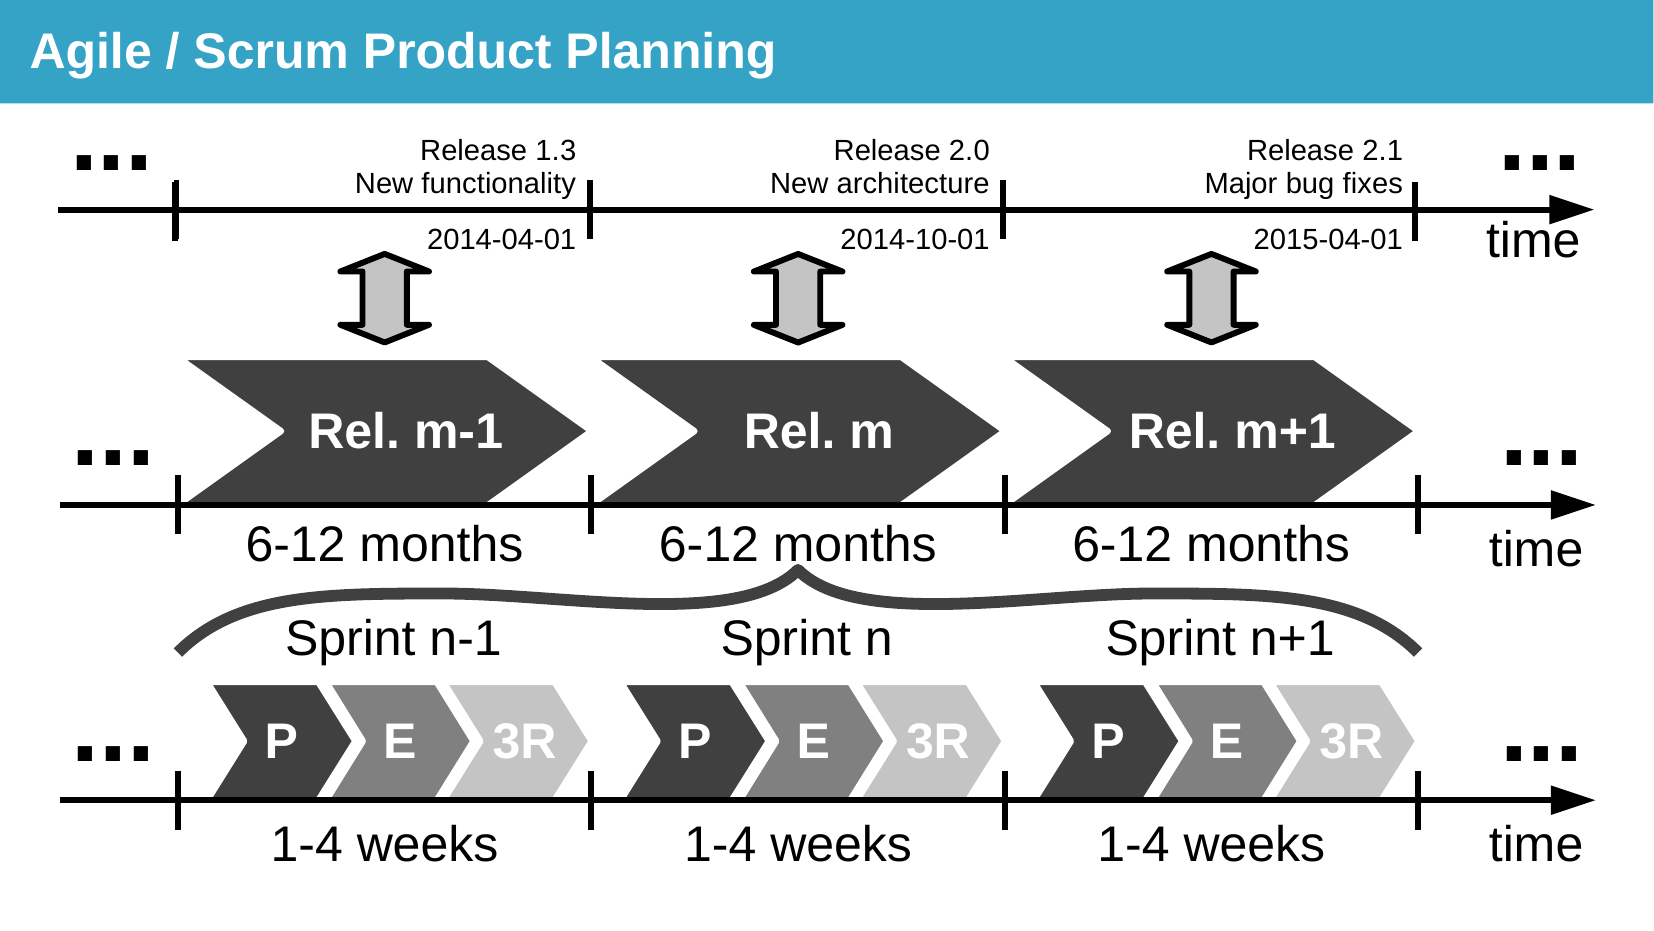

# Agile / Scrum Product Planning
...
...
Release 1.3
New functionality
Release 2.0
New architecture
Release 2.1
Major bug fixes
time
2014-04-01
2014-10-01
2015-04-01
...
 Rel. m-1
 Rel. m
 Rel. m+1
...
6-12 months
6-12 months
6-12 months
time
Sprint n-1
Sprint n
Sprint n+1
...
...
P
E
 3R
P
E
 3R
P
E
 3R
1-4 weeks
1-4 weeks
1-4 weeks
time
Software Product Management
8
© 2018 Dirk Riehle - Some Rights Reserved